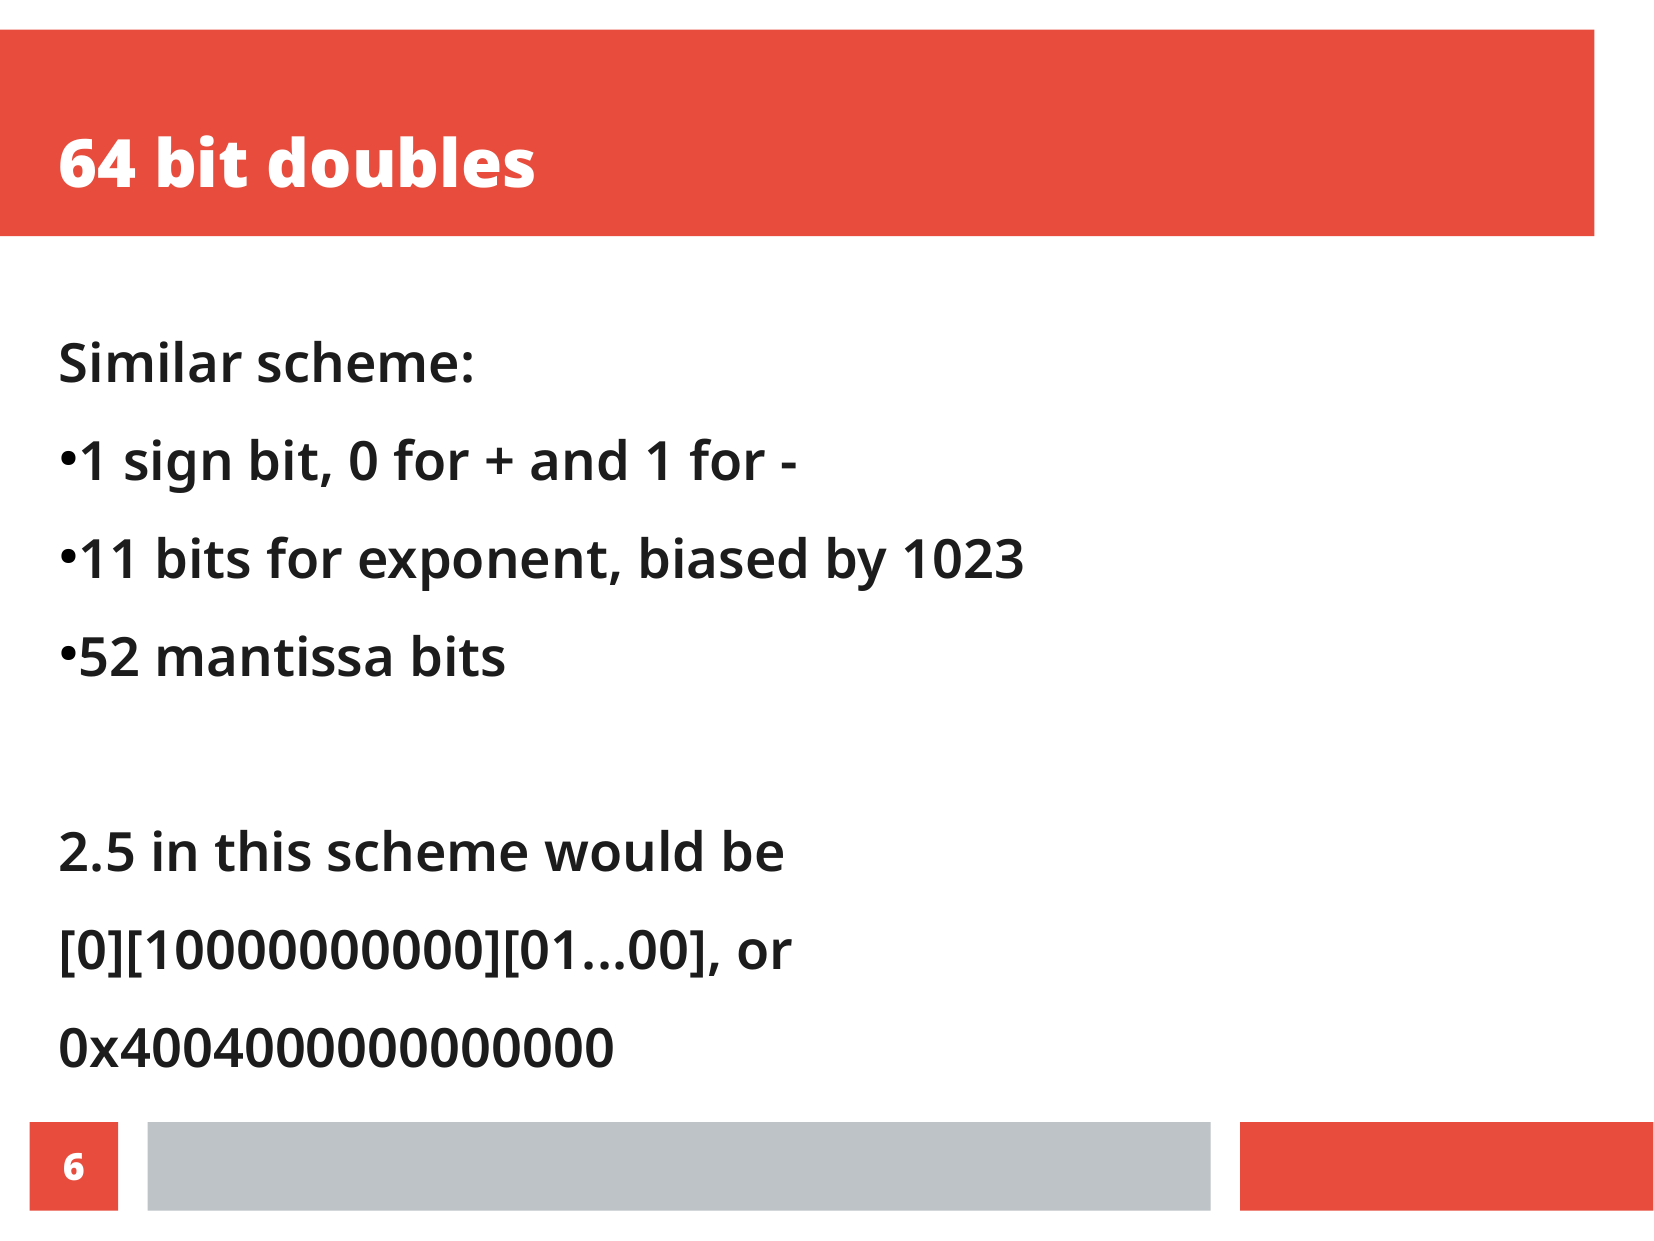

# 64 bit doubles
Similar scheme:
1 sign bit, 0 for + and 1 for -
11 bits for exponent, biased by 1023
52 mantissa bits
2.5 in this scheme would be
[0][10000000000][01...00], or
0x4004000000000000
6